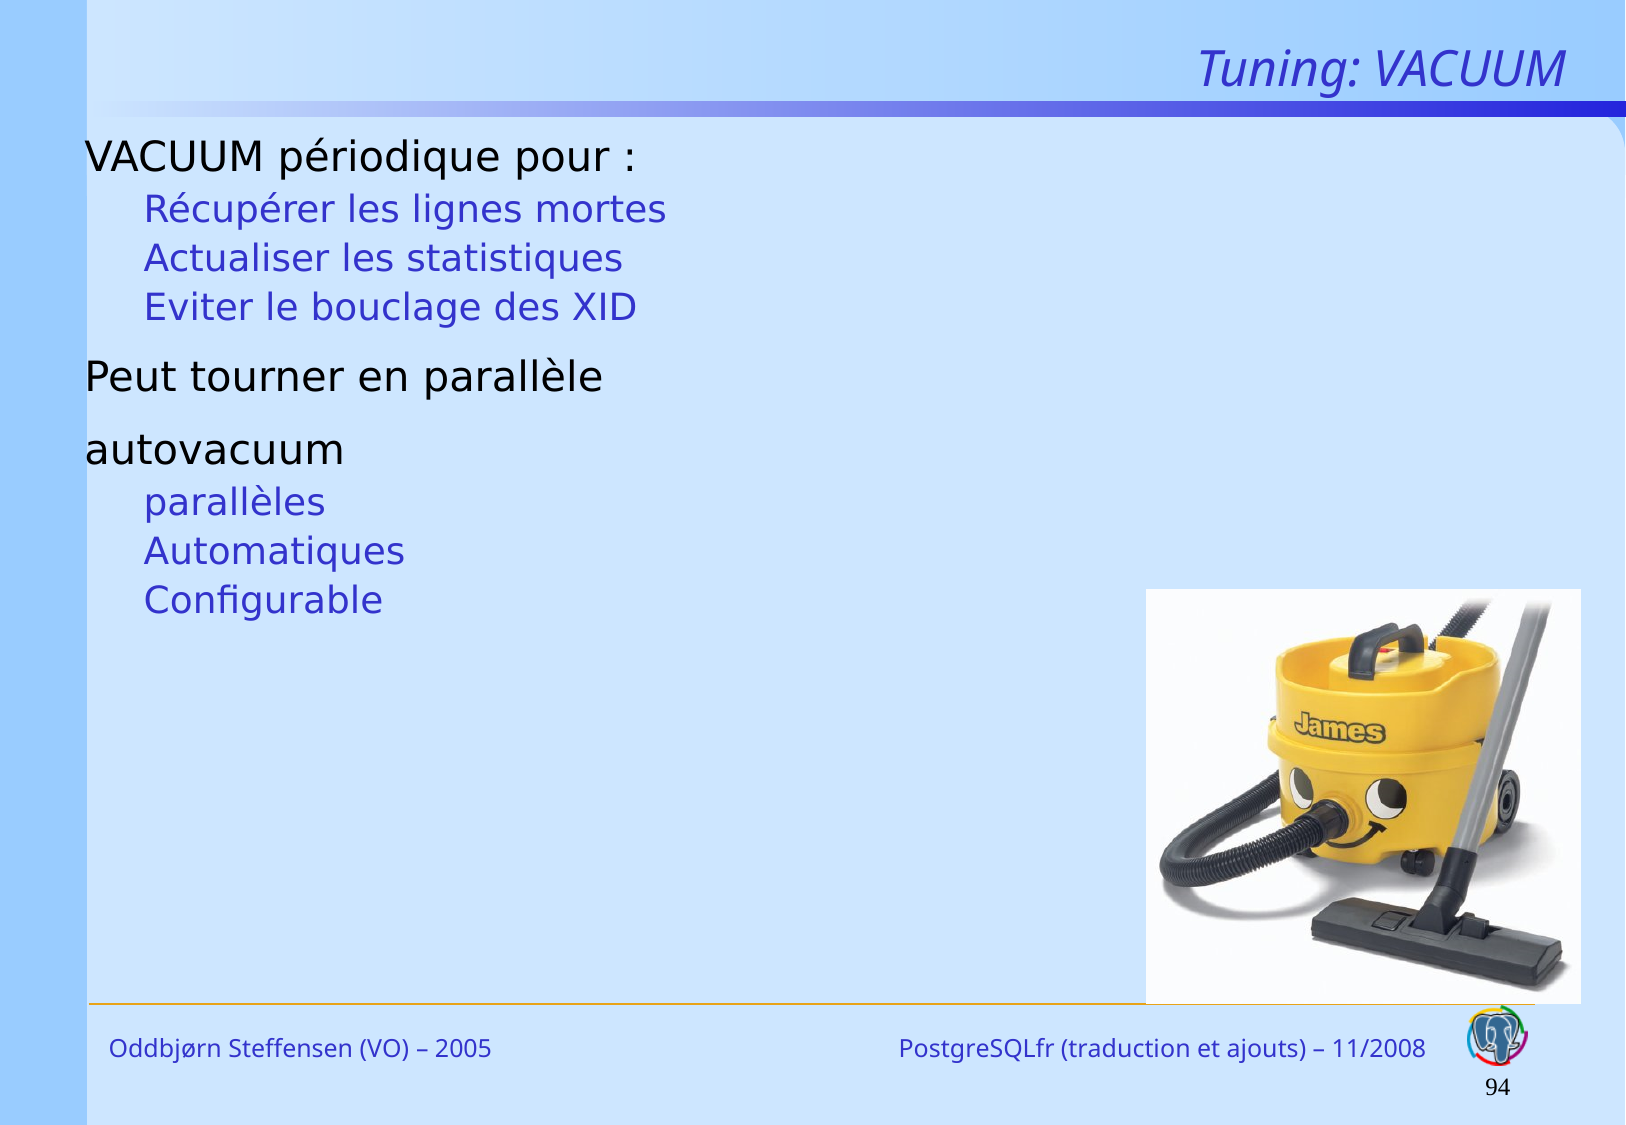

# Tuning: VACUUM
VACUUM périodique pour :
Récupérer les lignes mortes
Actualiser les statistiques
Eviter le bouclage des XID
Peut tourner en parallèle
autovacuum
parallèles
Automatiques
Configurable